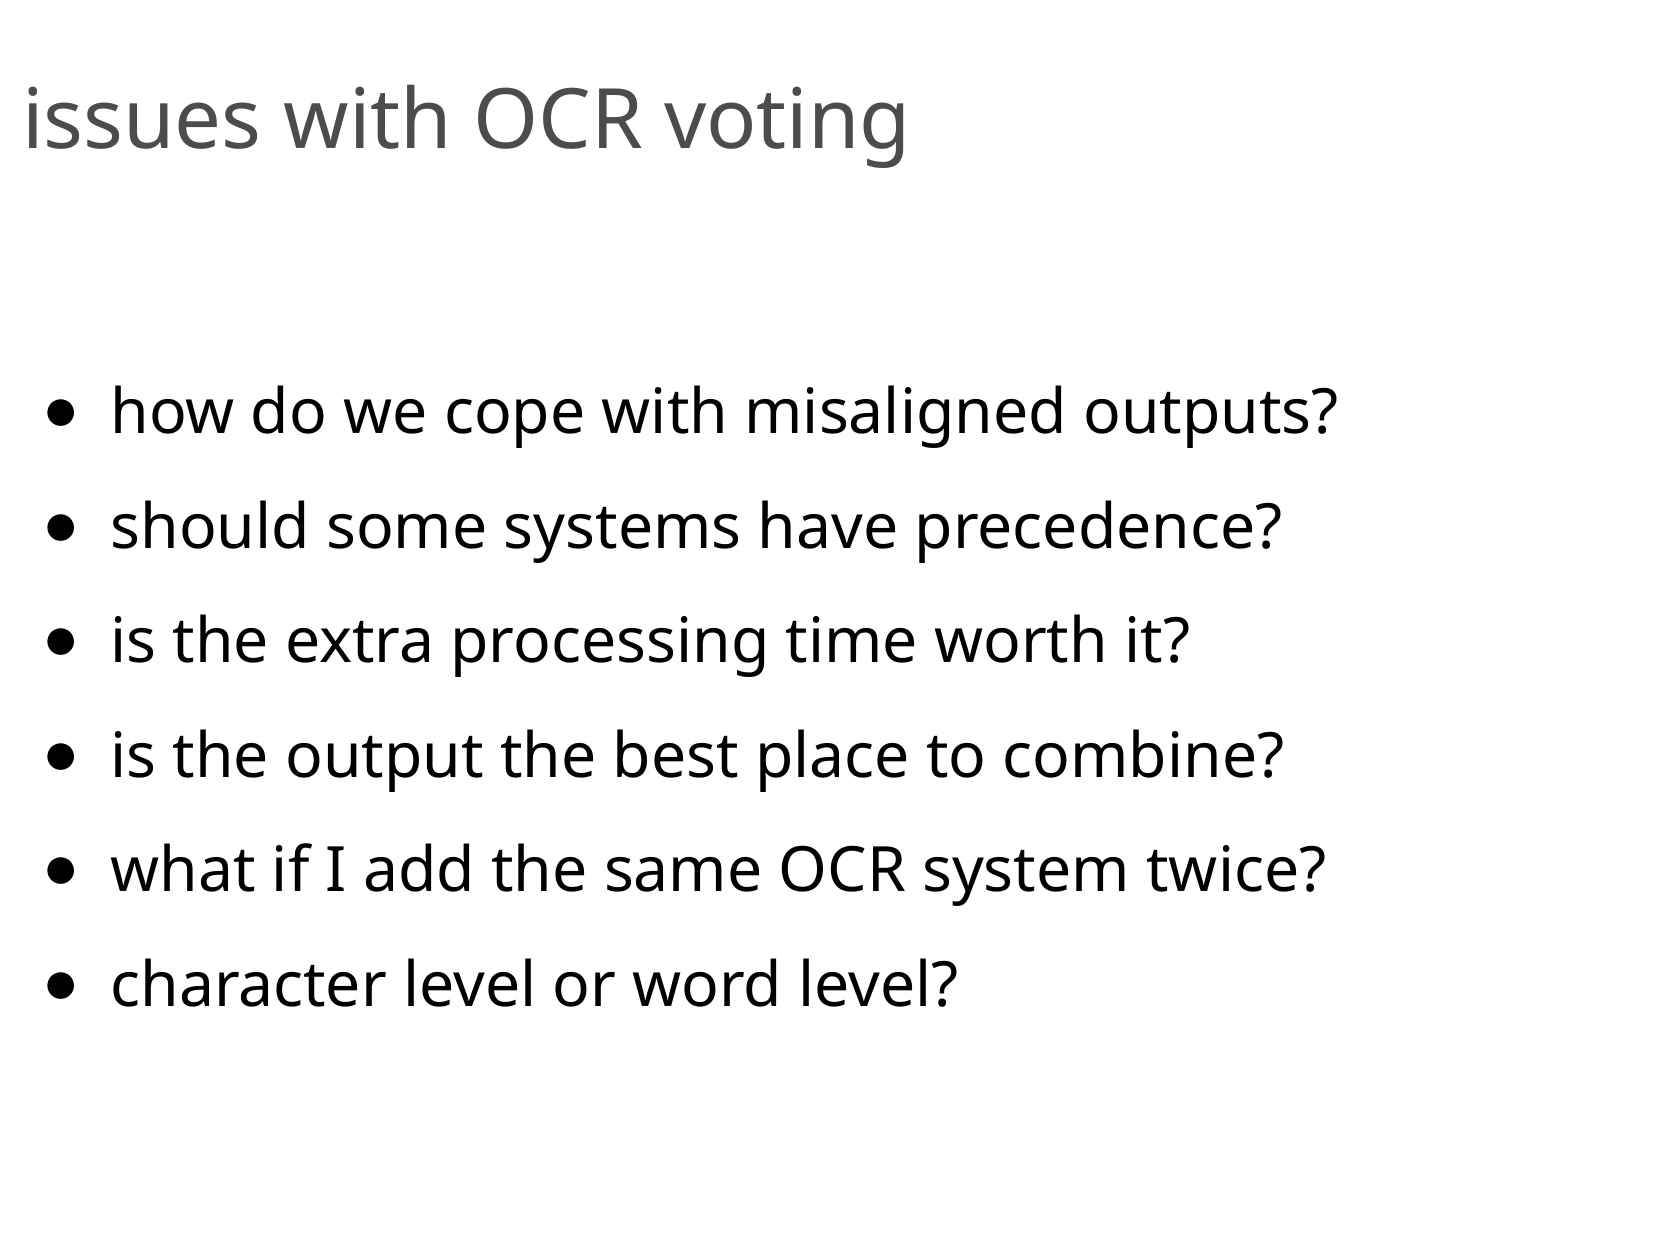

# issues with OCR voting
how do we cope with misaligned outputs?
should some systems have precedence?
is the extra processing time worth it?
is the output the best place to combine?
what if I add the same OCR system twice?
character level or word level?